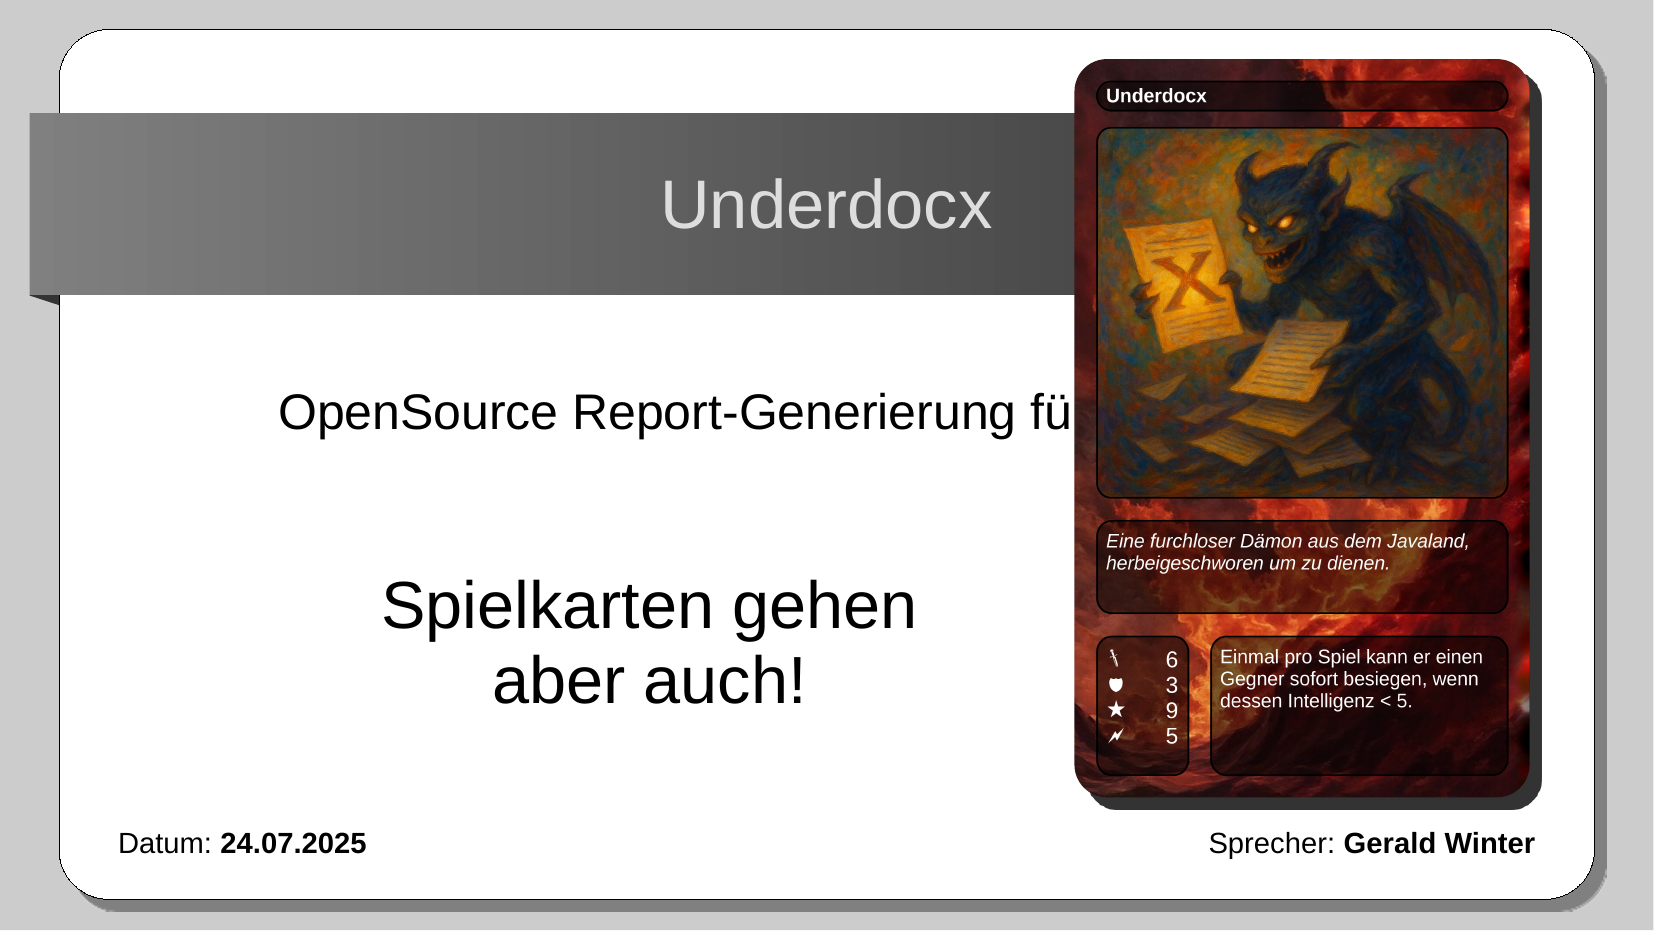

# Underdocx
OpenSource Report-Generierung für Dein Projekt
Spielkarten gehen aber auch!
Datum: 24.07.2025
Sprecher: Gerald Winter